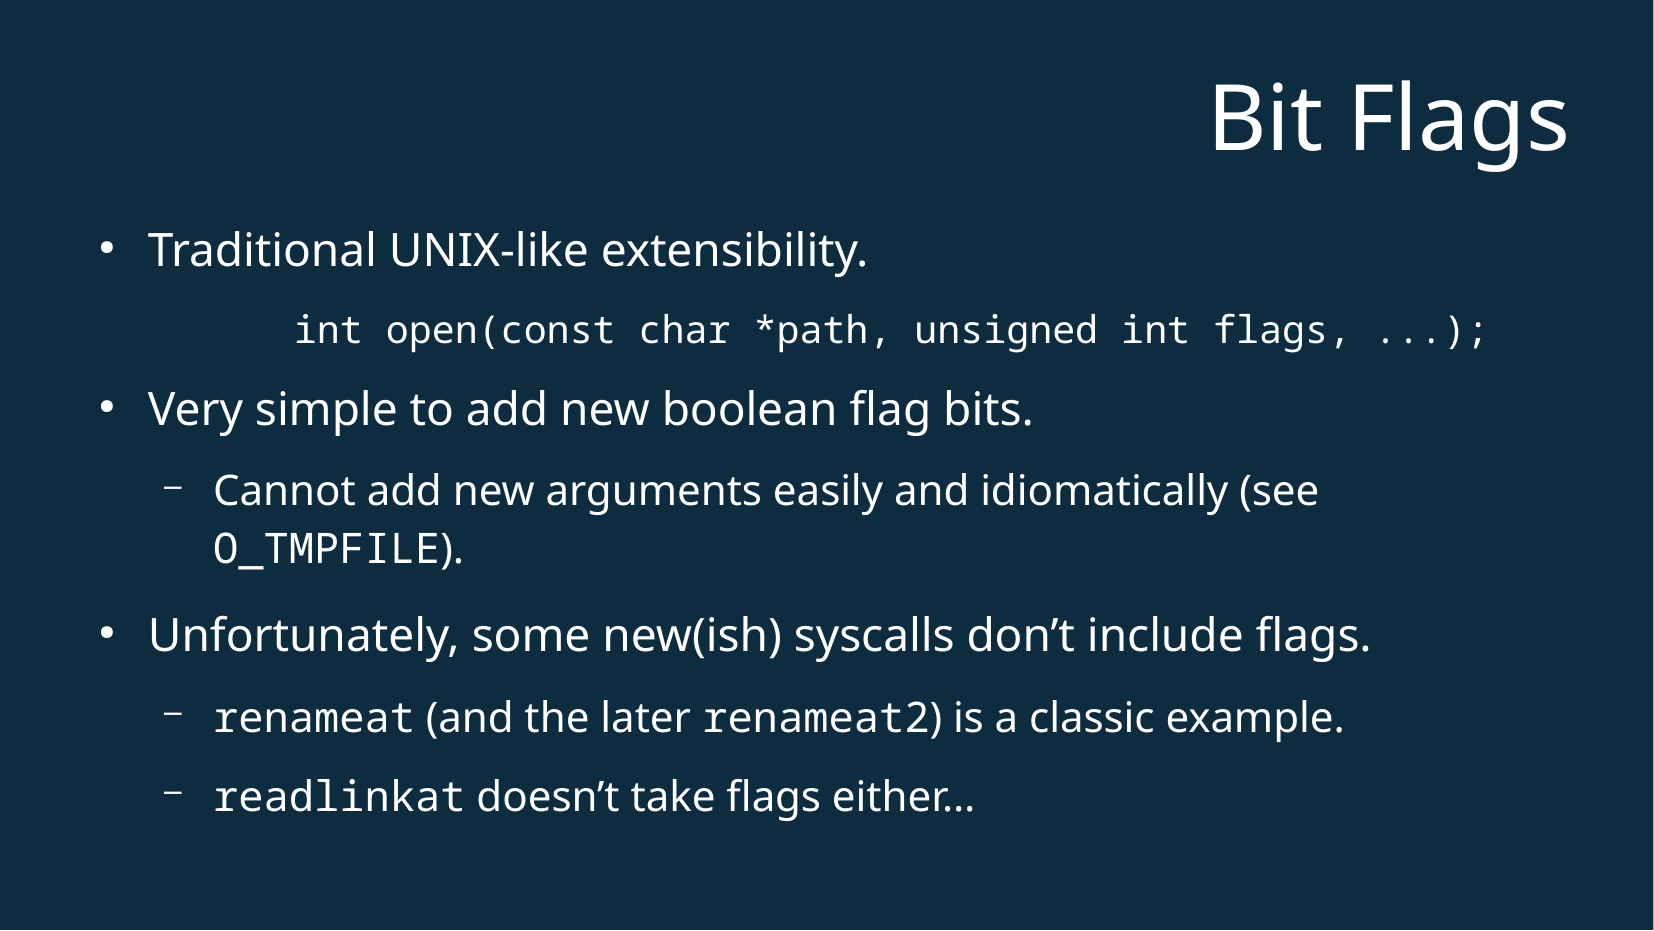

# Bit Flags
Traditional UNIX-like extensibility.
int open(const char *path, unsigned int flags, ...);
Very simple to add new boolean flag bits.
Cannot add new arguments easily and idiomatically (see O_TMPFILE).
Unfortunately, some new(ish) syscalls don’t include flags.
renameat (and the later renameat2) is a classic example.
readlinkat doesn’t take flags either…